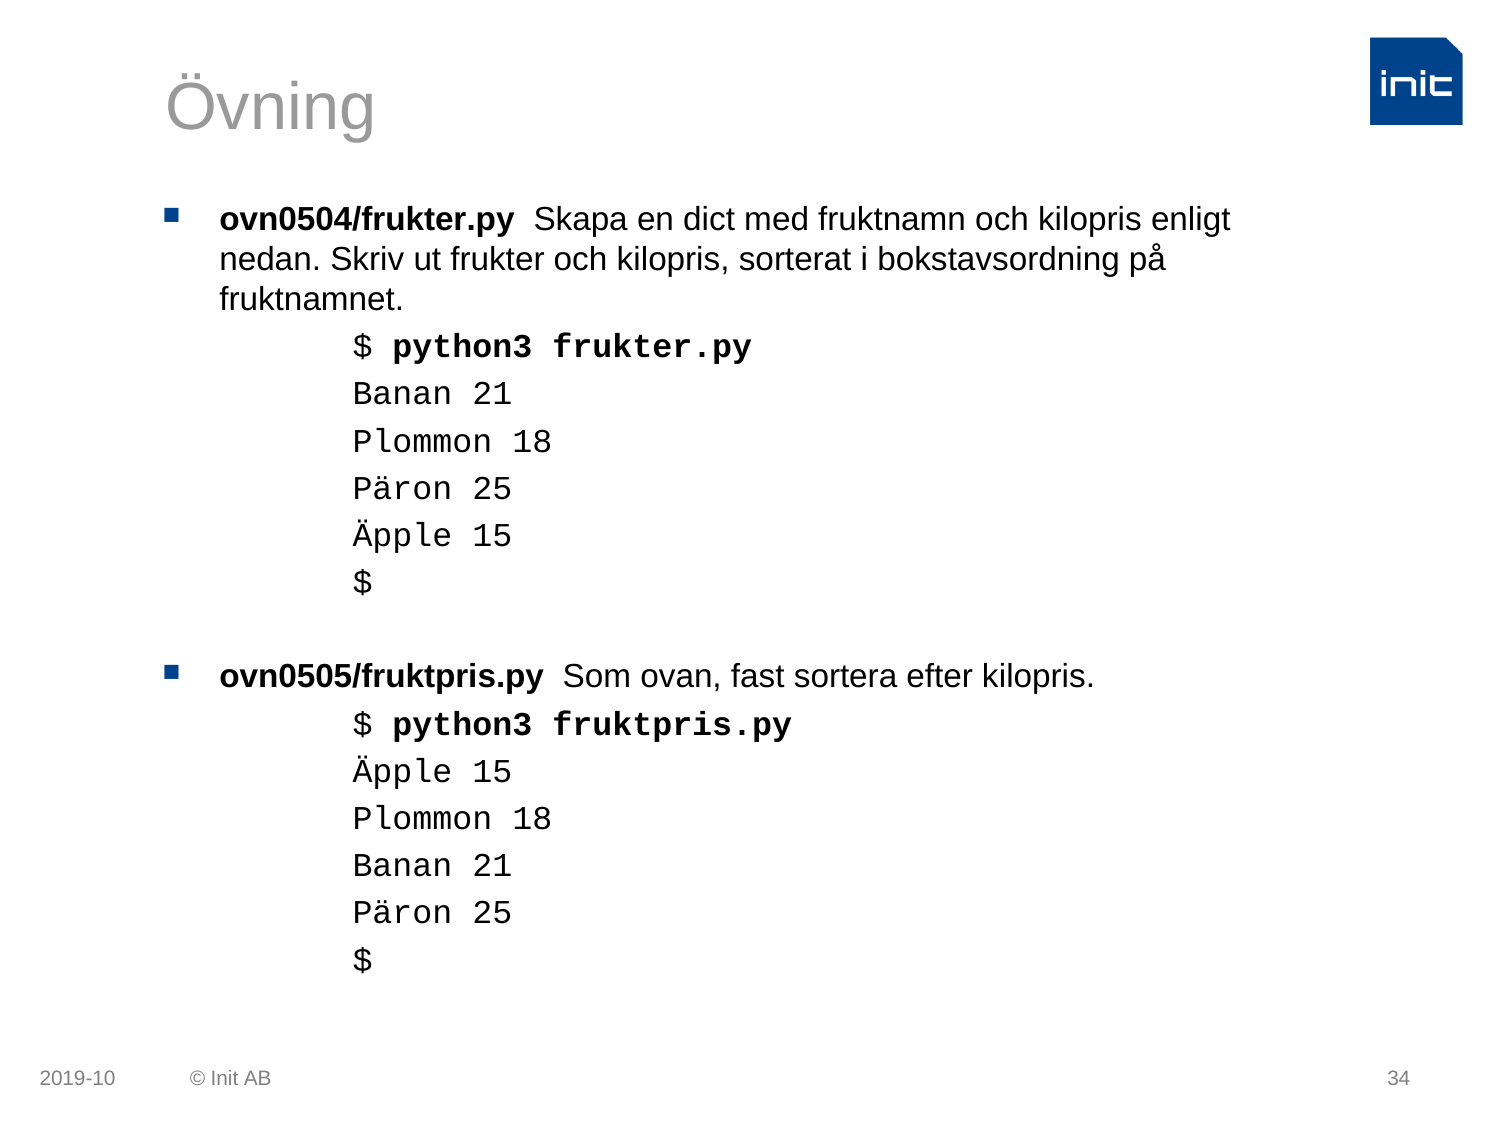

Övning
ovn0504/frukter.py Skapa en dict med fruktnamn och kilopris enligt nedan. Skriv ut frukter och kilopris, sorterat i bokstavsordning på fruktnamnet.
$ python3 frukter.py
Banan 21
Plommon 18
Päron 25
Äpple 15
$
ovn0505/fruktpris.py Som ovan, fast sortera efter kilopris.
$ python3 fruktpris.py
Äpple 15
Plommon 18
Banan 21
Päron 25
$
2019-10
© Init AB